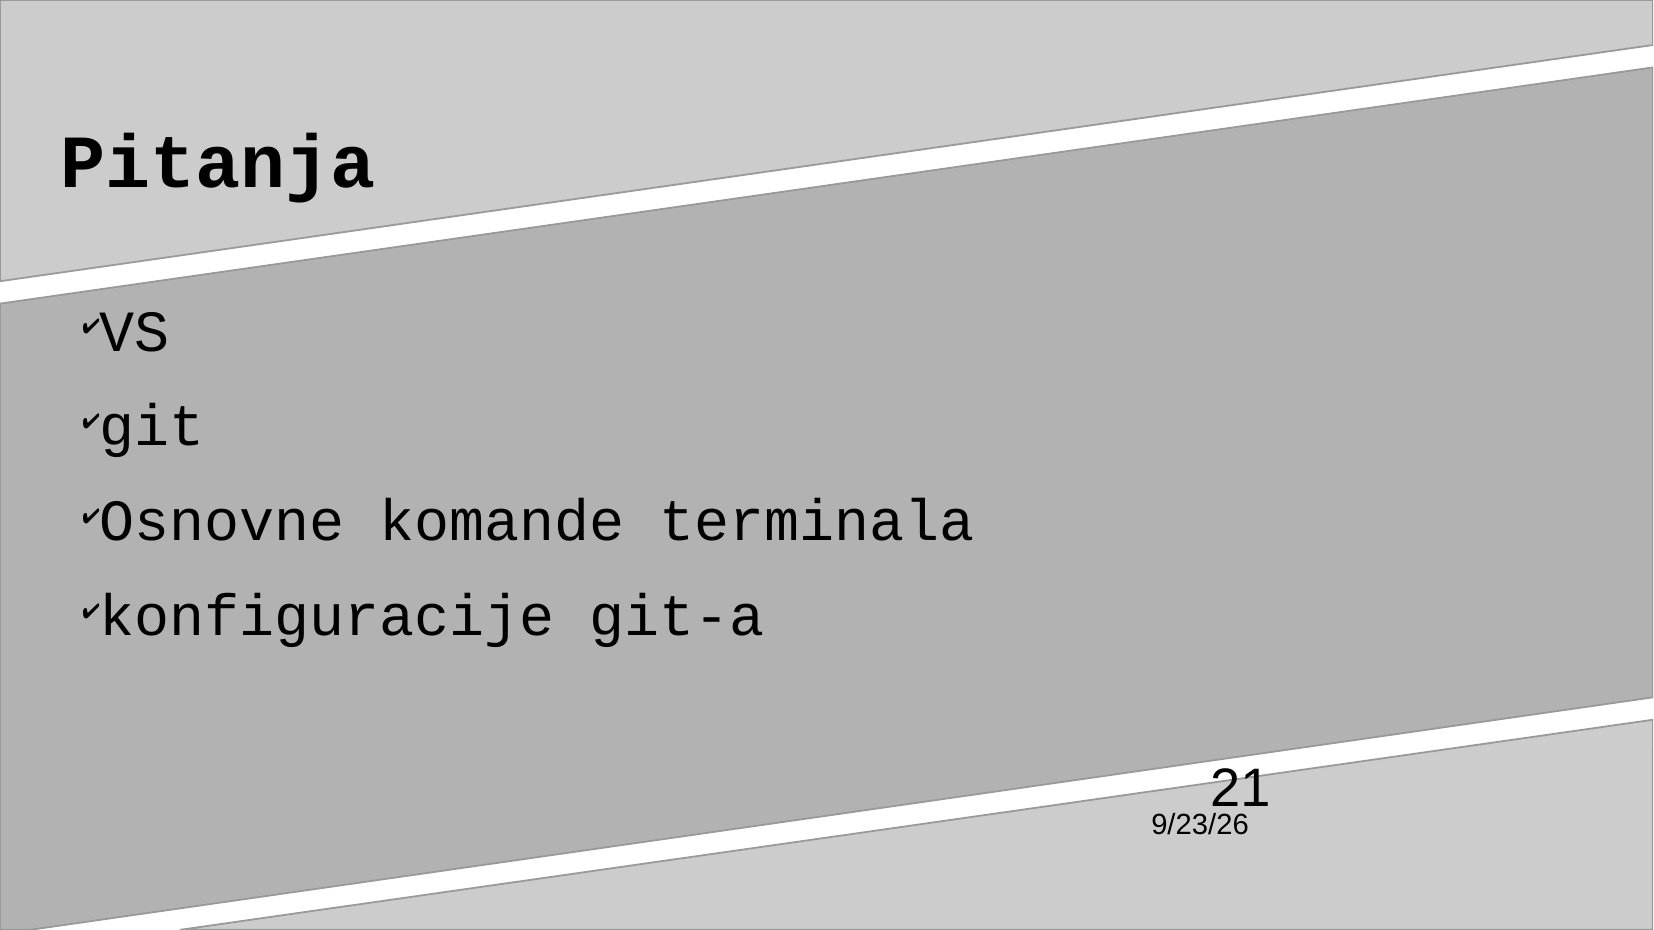

Pitanja
# VS
git
Osnovne komande terminala
konfiguracije git-a
20